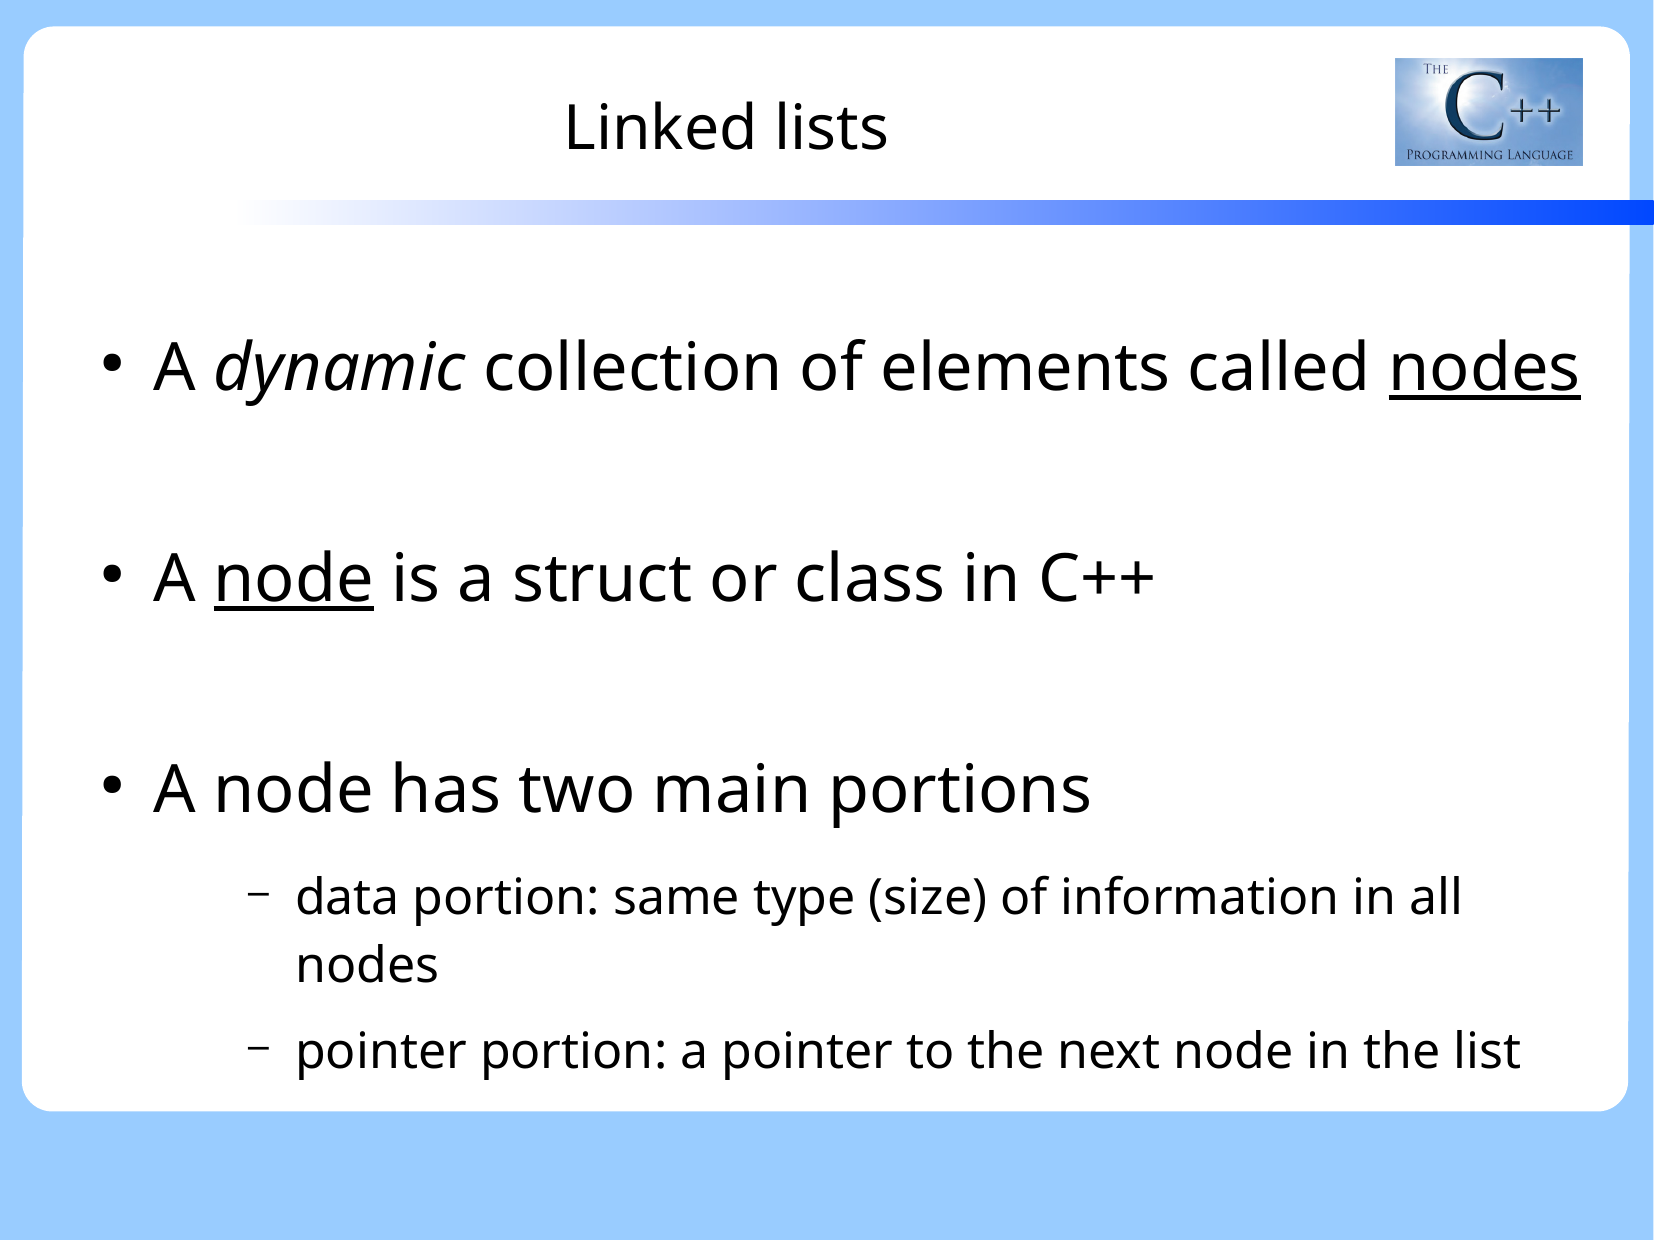

# Linked lists
A dynamic collection of elements called nodes
A node is a struct or class in C++
A node has two main portions
data portion: same type (size) of information in all nodes
pointer portion: a pointer to the next node in the list